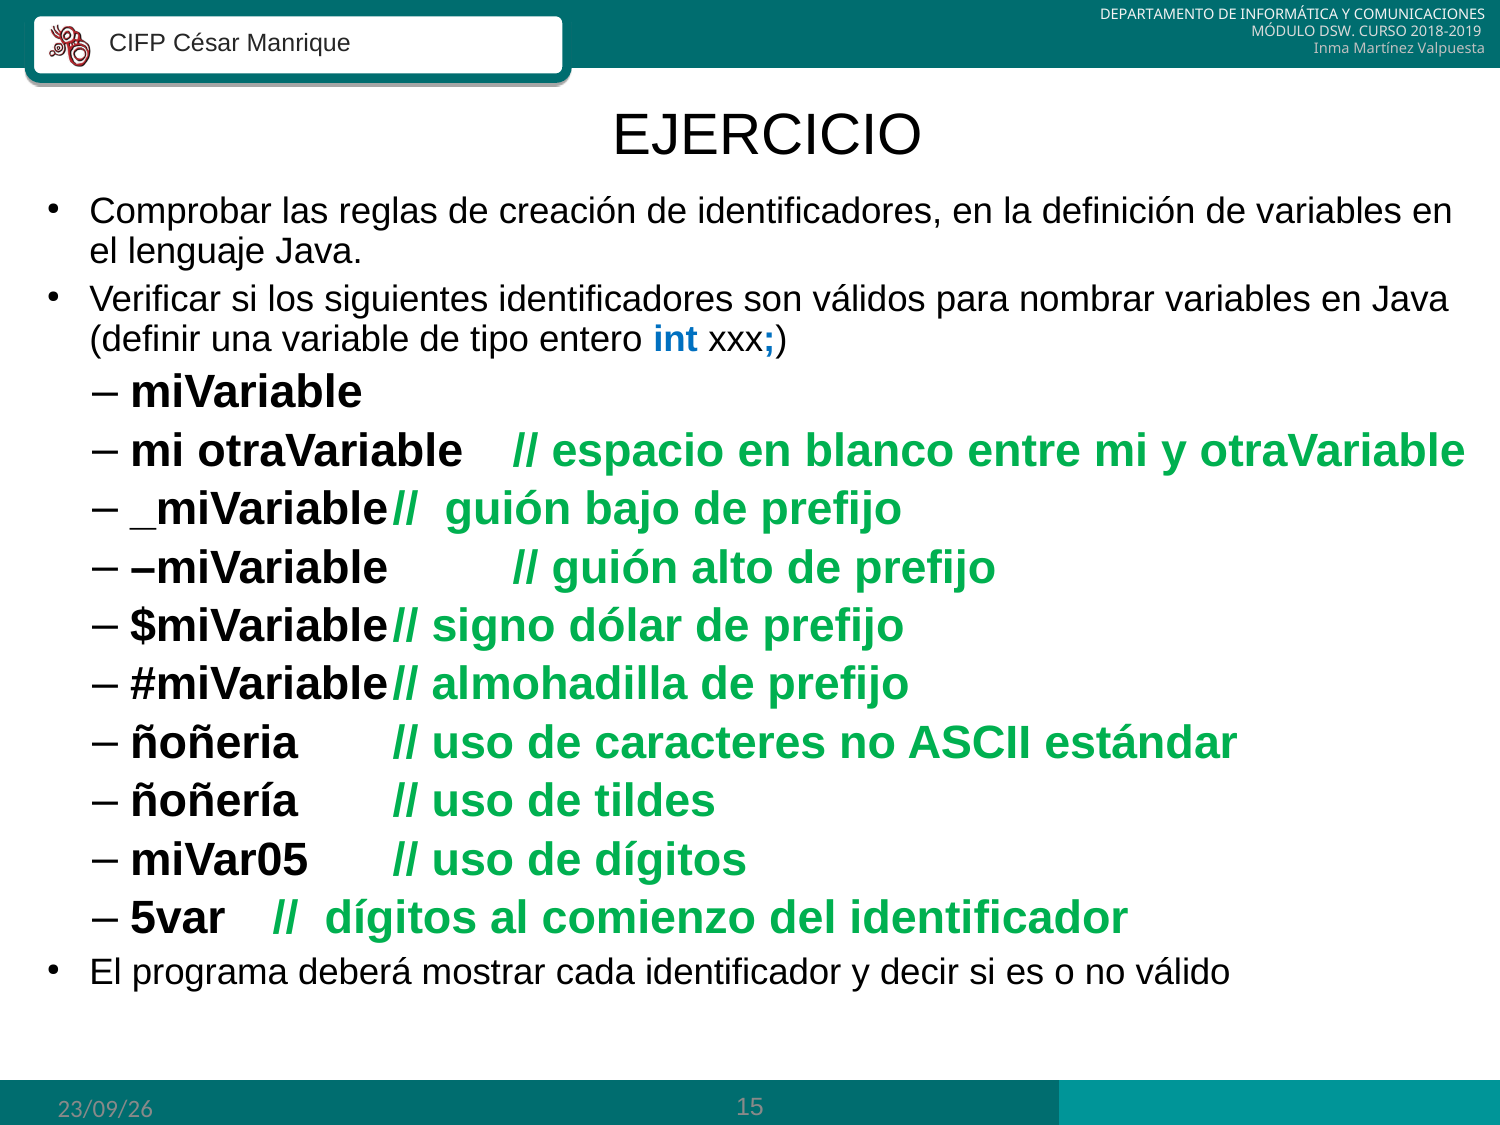

# EJERCICIO
Comprobar las reglas de creación de identificadores, en la definición de variables en el lenguaje Java.
Verificar si los siguientes identificadores son válidos para nombrar variables en Java (definir una variable de tipo entero int xxx;)
miVariable
mi otraVariable 	// espacio en blanco entre mi y otraVariable
_miVariable	// guión bajo de prefijo
–miVariable 	// guión alto de prefijo
$miVariable	// signo dólar de prefijo
#miVariable	// almohadilla de prefijo
ñoñeria		// uso de caracteres no ASCII estándar
ñoñería		// uso de tildes
miVar05		// uso de dígitos
5var		// dígitos al comienzo del identificador
El programa deberá mostrar cada identificador y decir si es o no válido